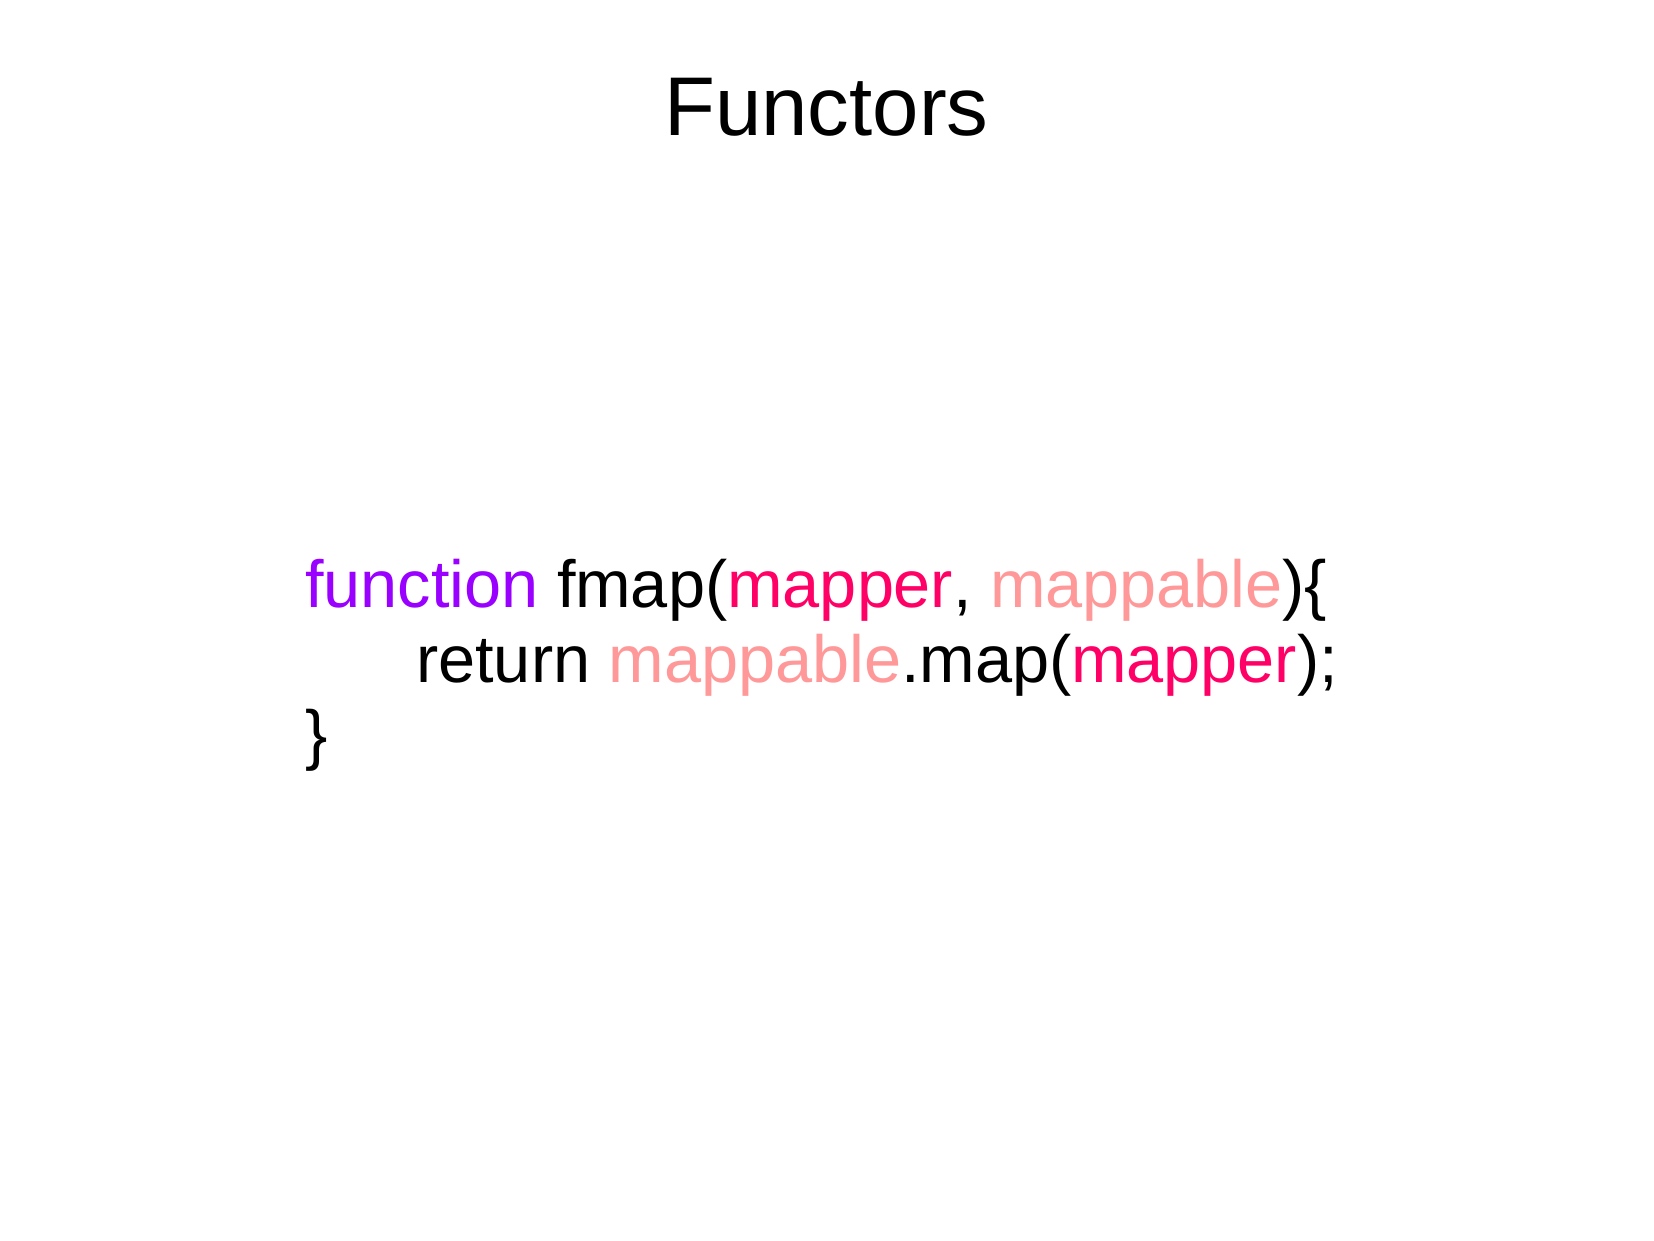

Functors
# function fmap(mapper, mappable){
 return mappable.map(mapper);
}